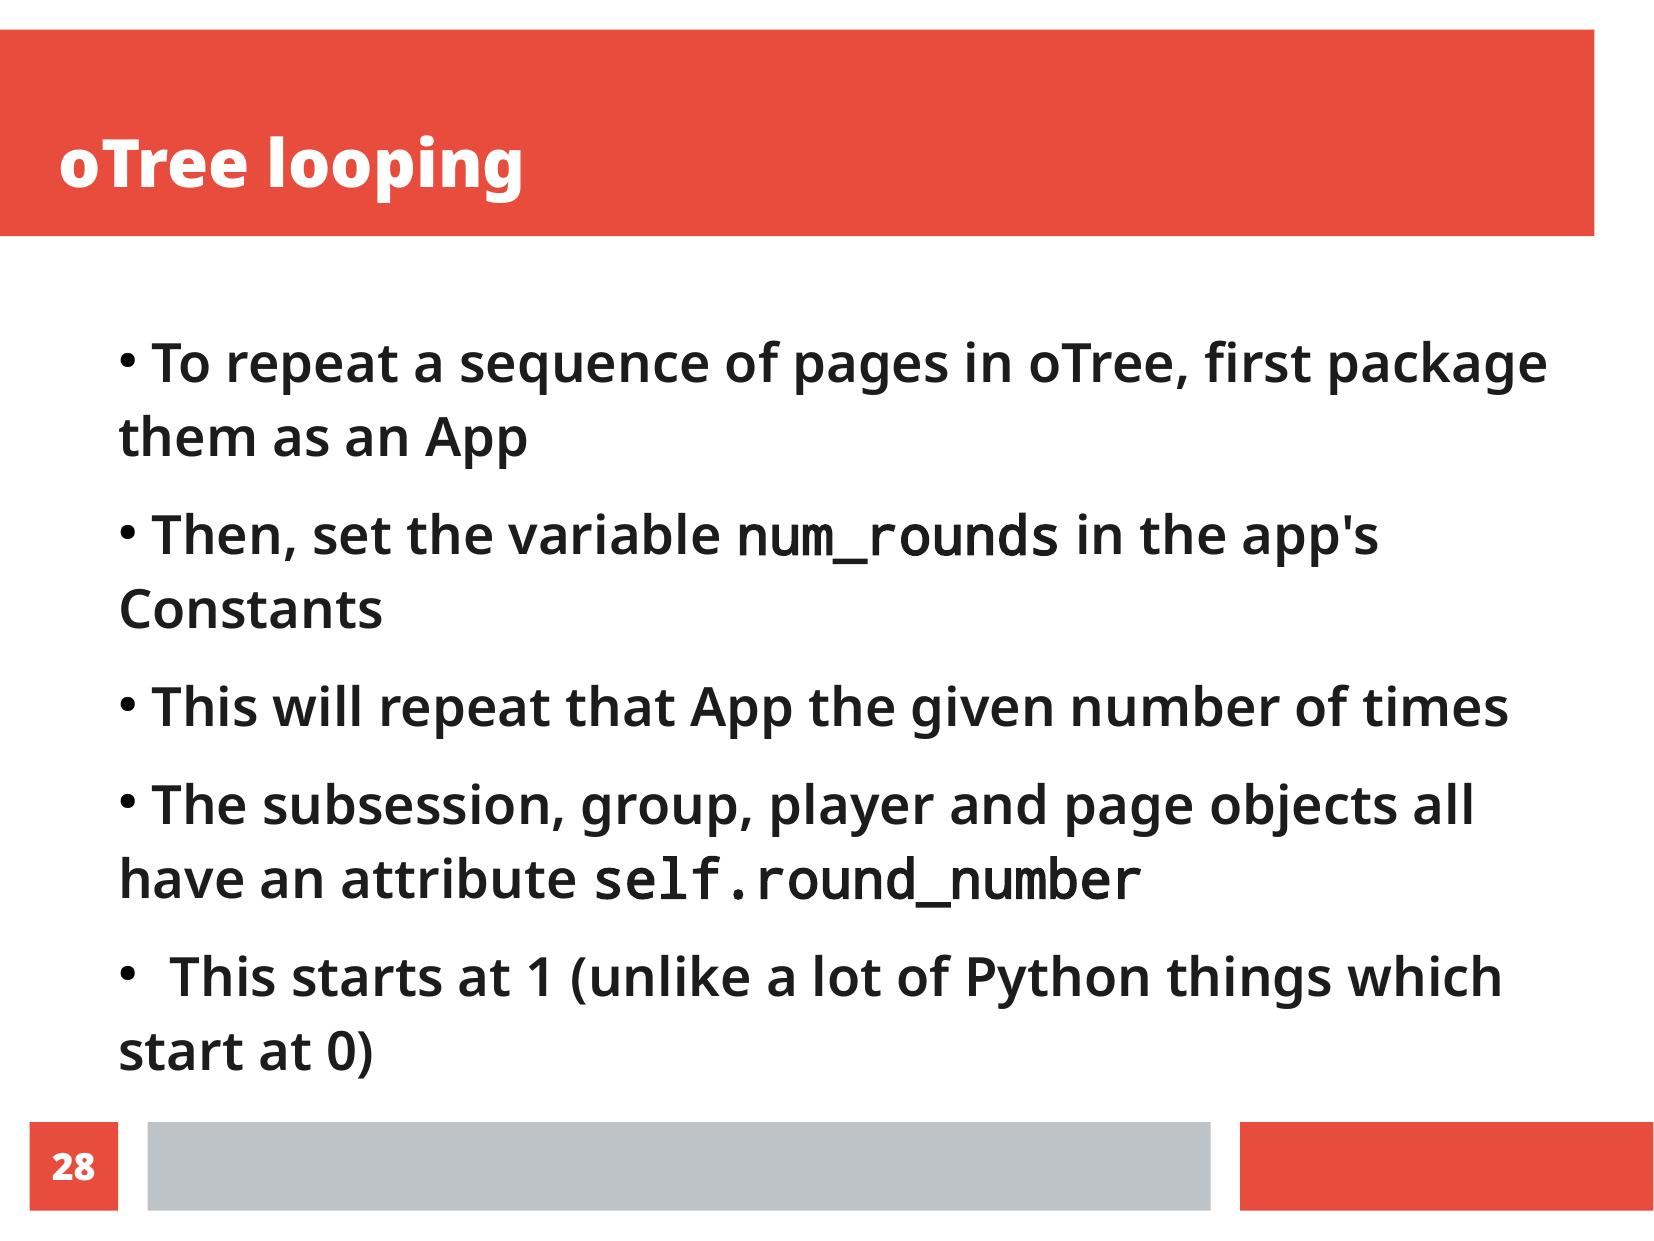

# oTree looping
 To repeat a sequence of pages in oTree, first package them as an App
 Then, set the variable num_rounds in the app's Constants
 This will repeat that App the given number of times
 The subsession, group, player and page objects all have an attribute self.round_number
 This starts at 1 (unlike a lot of Python things which start at 0)
28